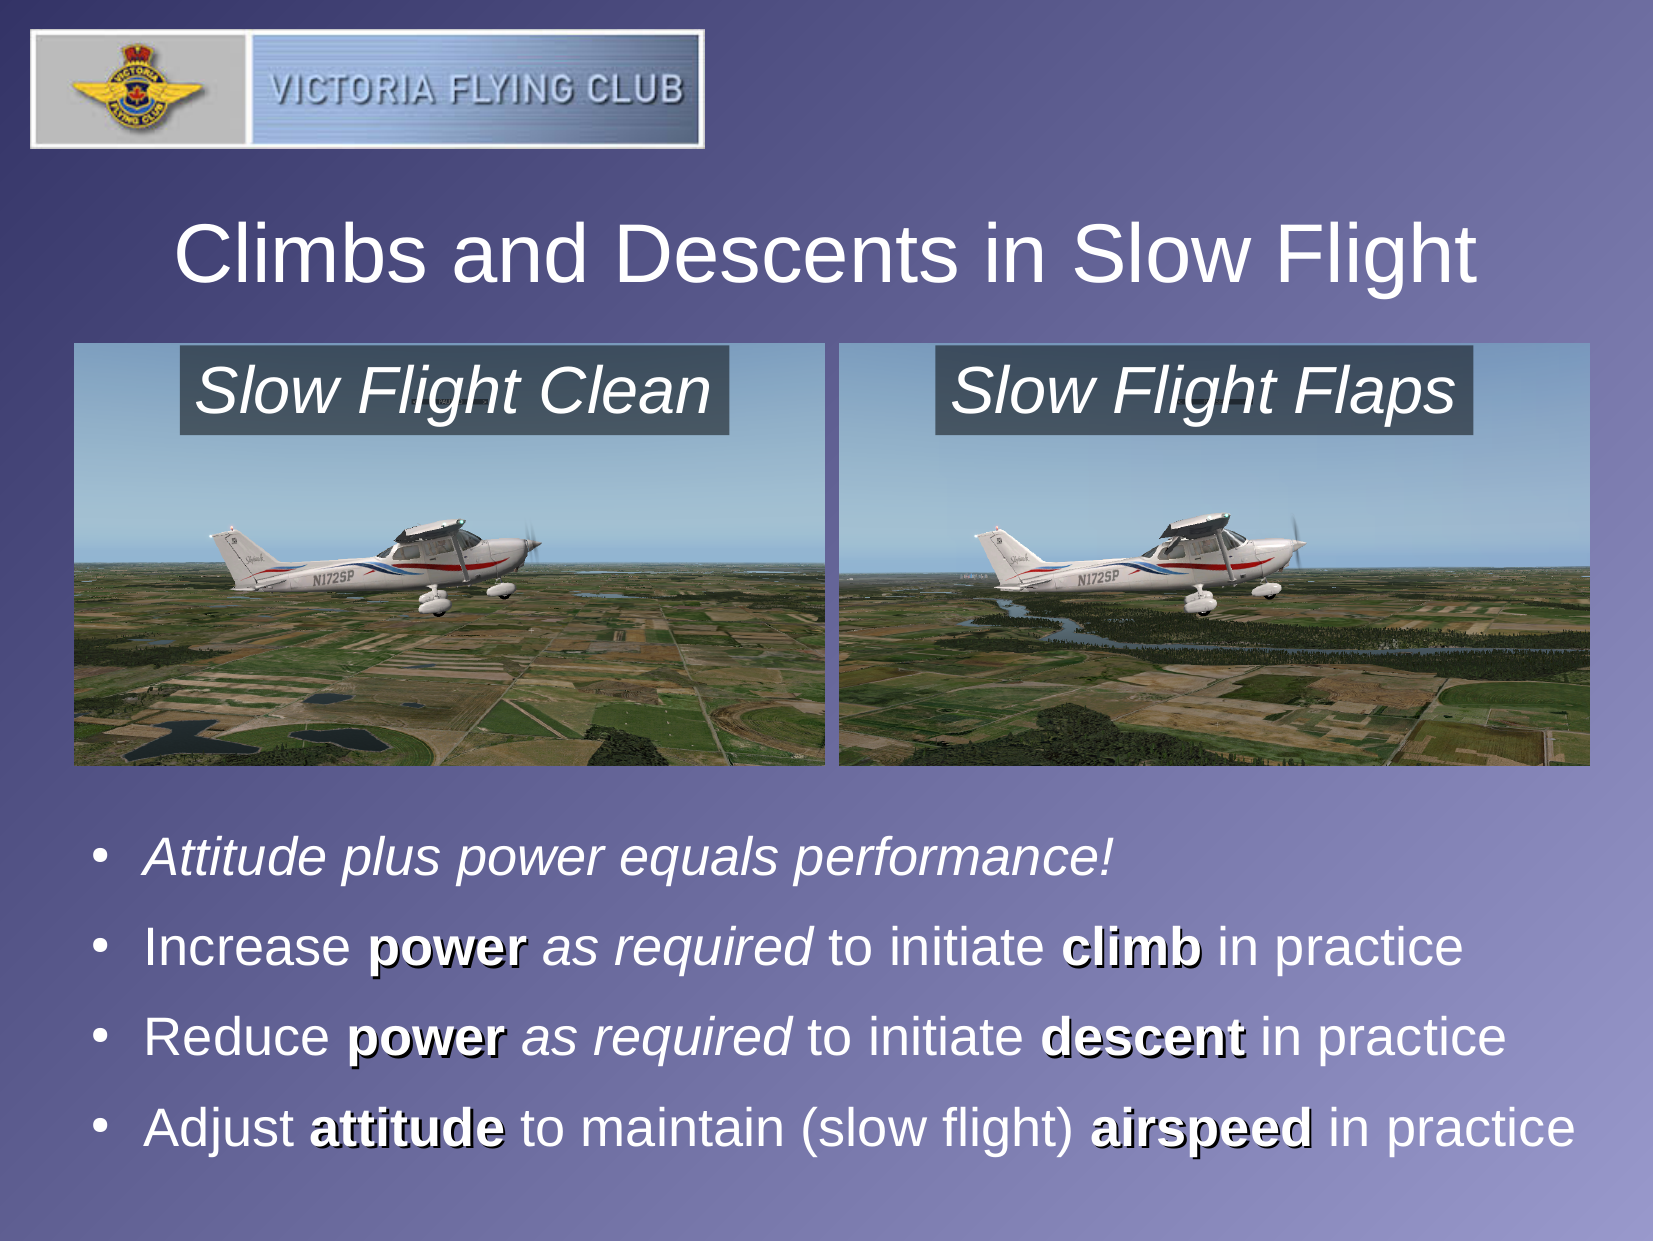

# Climbs and Descents in Slow Flight
Slow Flight Clean
Slow Flight Flaps
Attitude plus power equals performance!
Increase power as required to initiate climb in practice
Reduce power as required to initiate descent in practice
Adjust attitude to maintain (slow flight) airspeed in practice